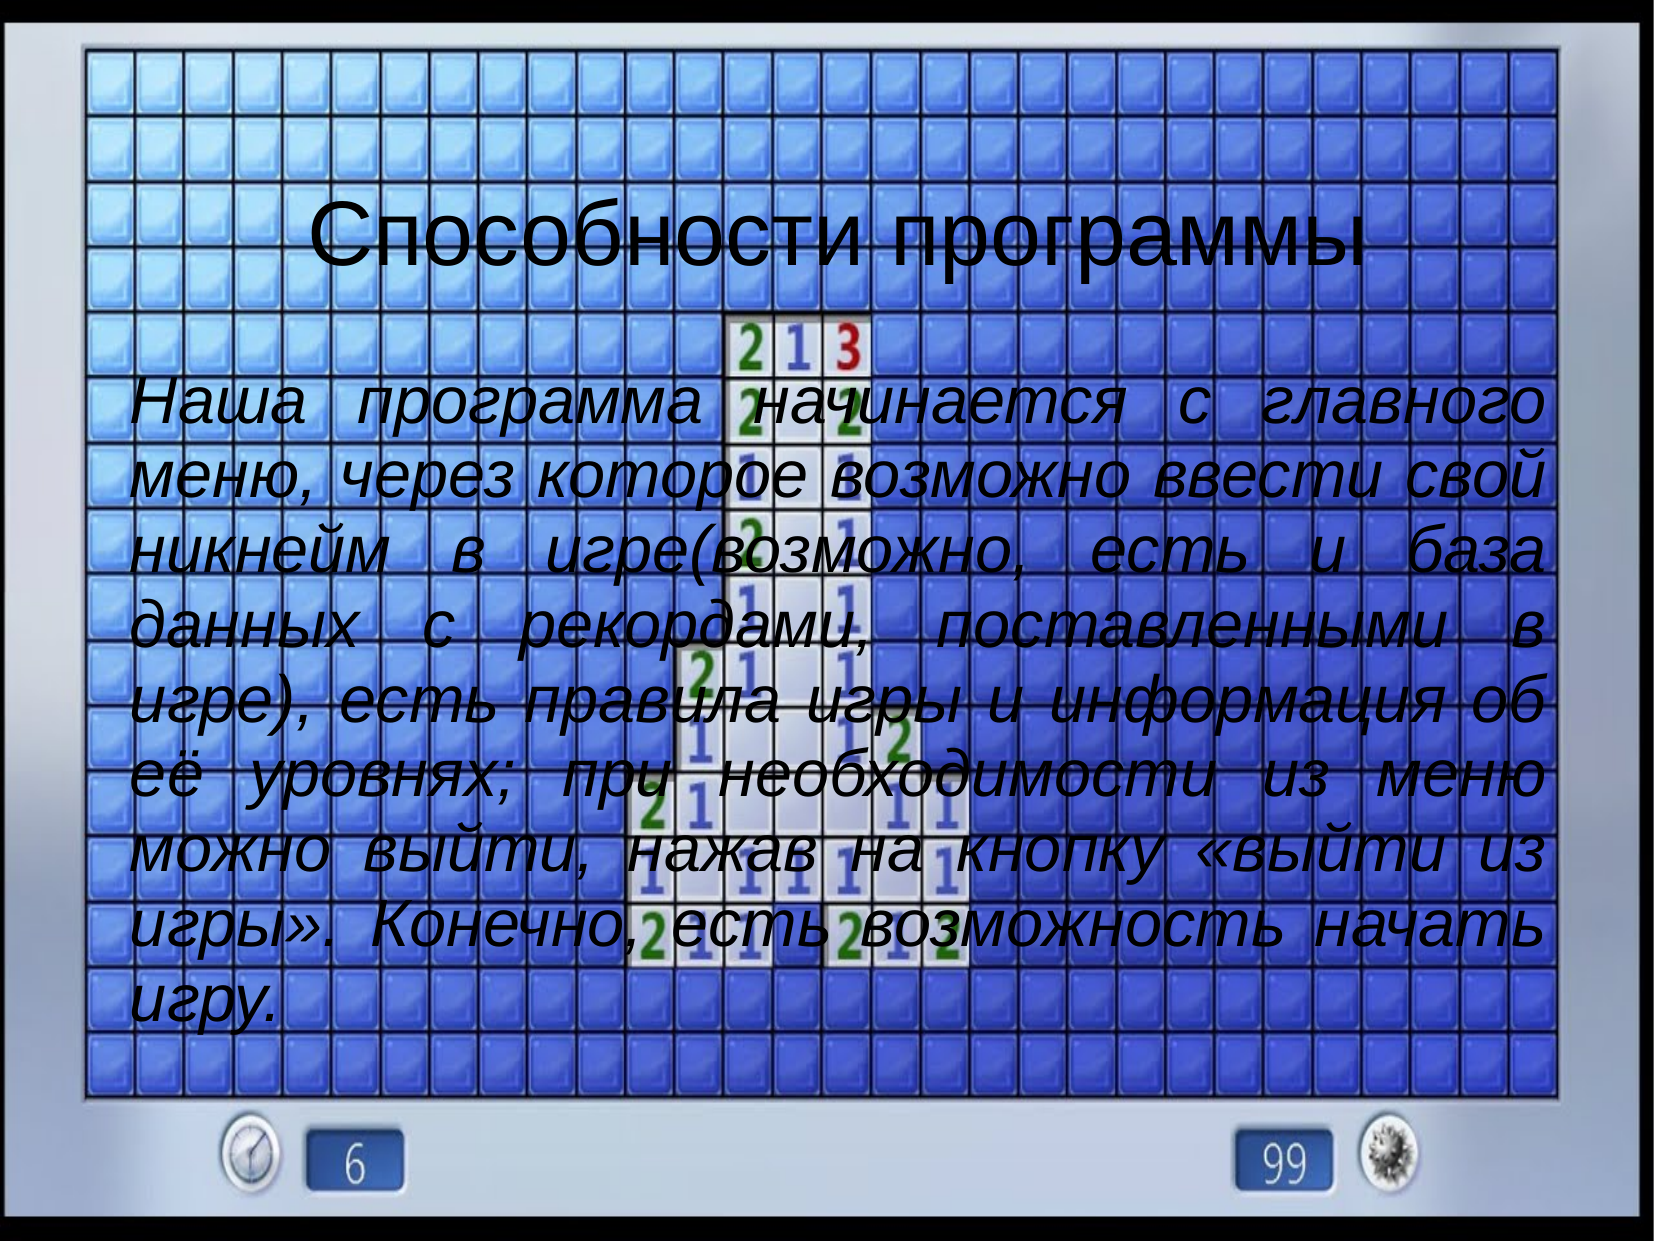

# Способности программы
Наша программа начинается с главного меню, через которое возможно ввести свой никнейм в игре(возможно, есть и база данных с рекордами, поставленными в игре), есть правила игры и информация об её уровнях; при необходимости из меню можно выйти, нажав на кнопку «выйти из игры». Конечно, есть возможность начать игру.